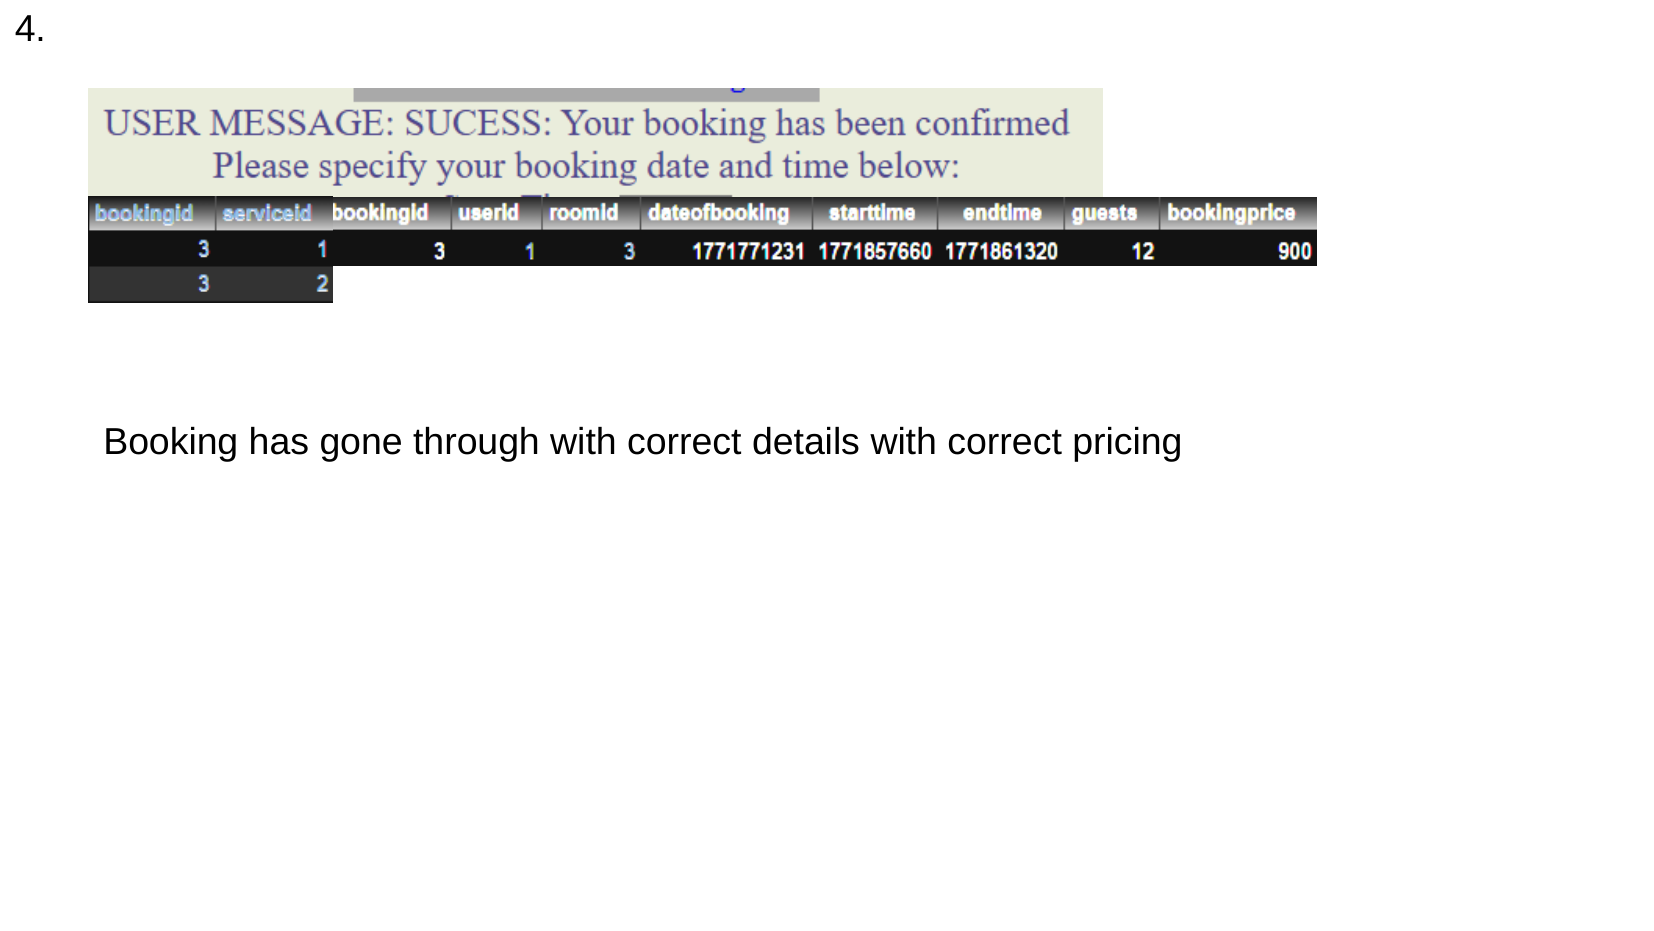

4.
Booking has gone through with correct details with correct pricing